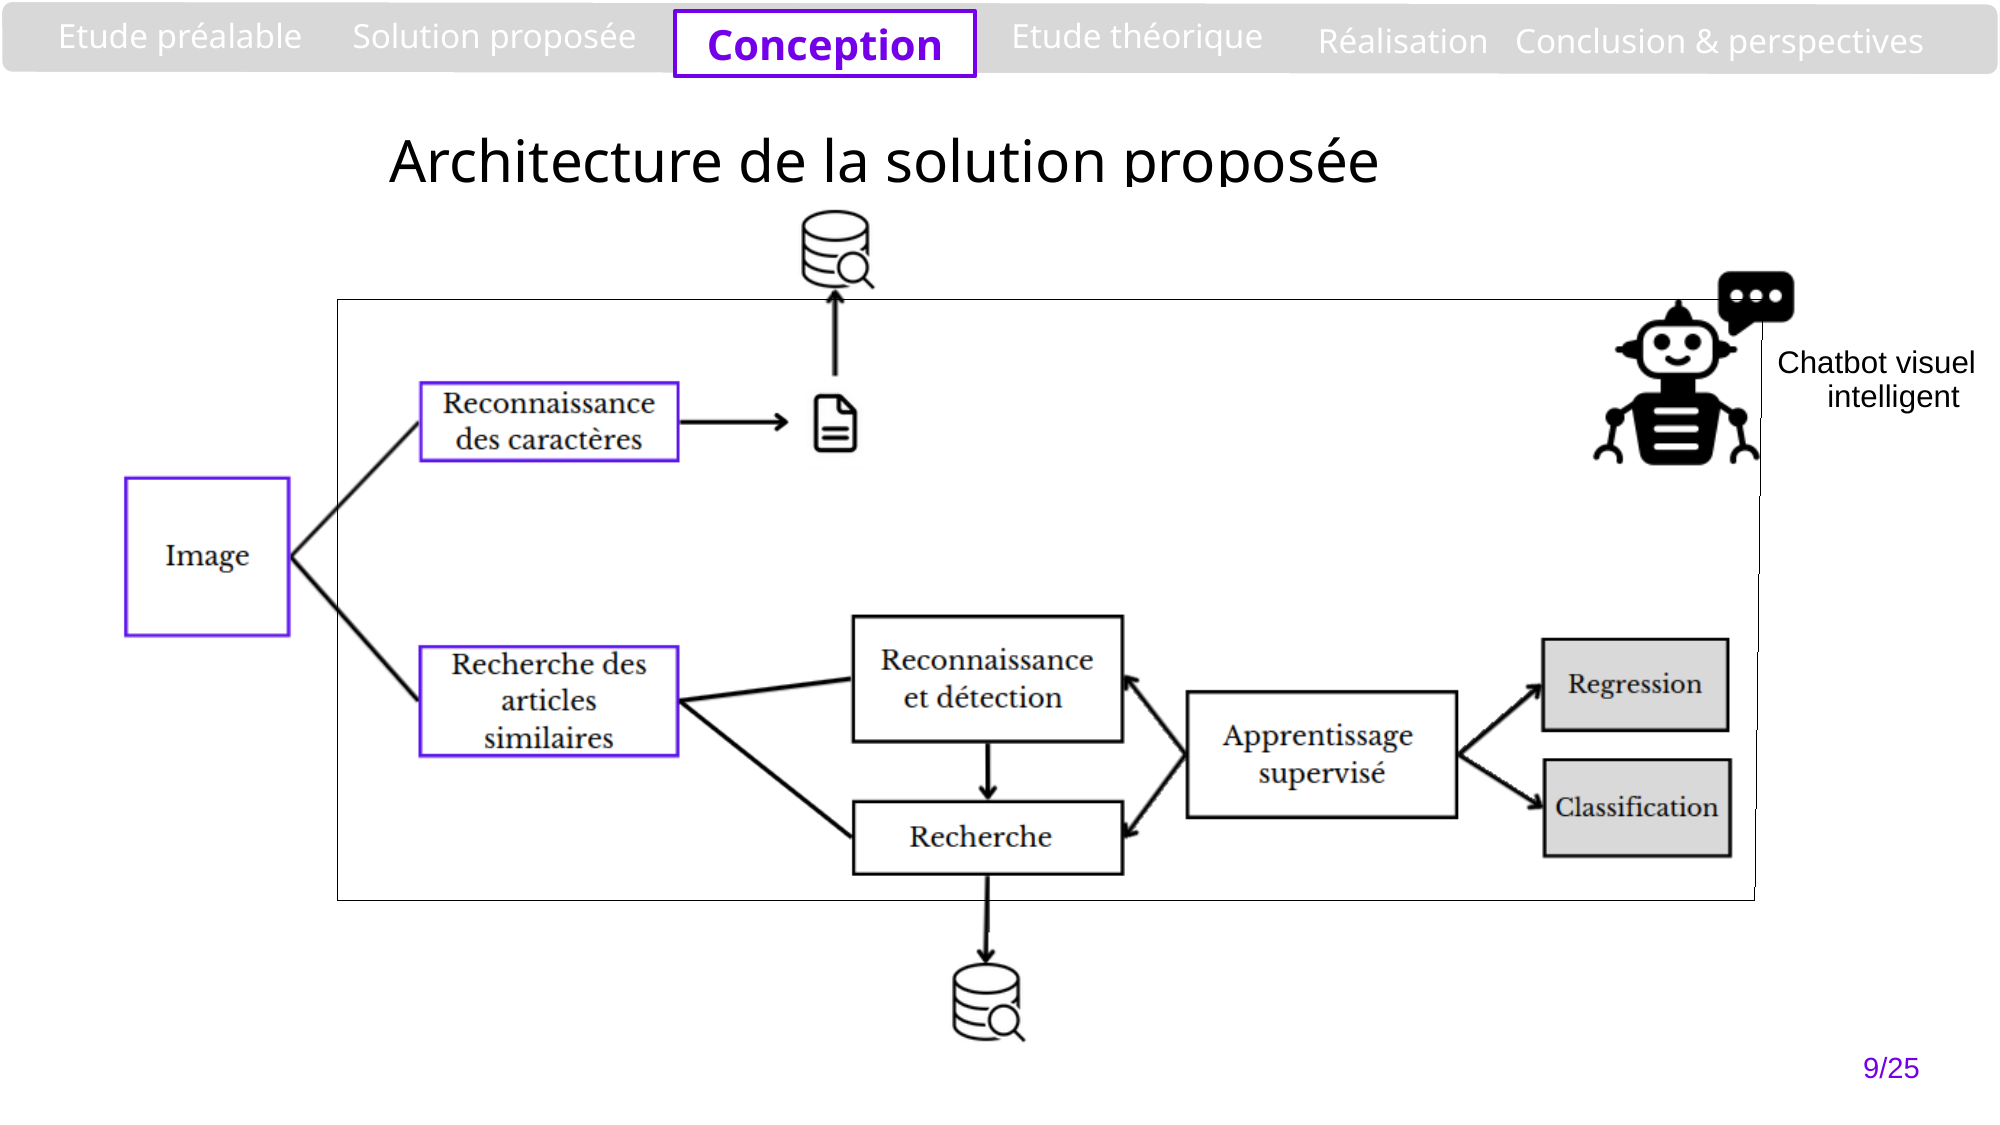

Etude préalable
Solution proposée
Etude théorique
Réalisation
Conclusion & perspectives
Conception
Architecture de la solution proposée
Chatbot visuel
intelligent